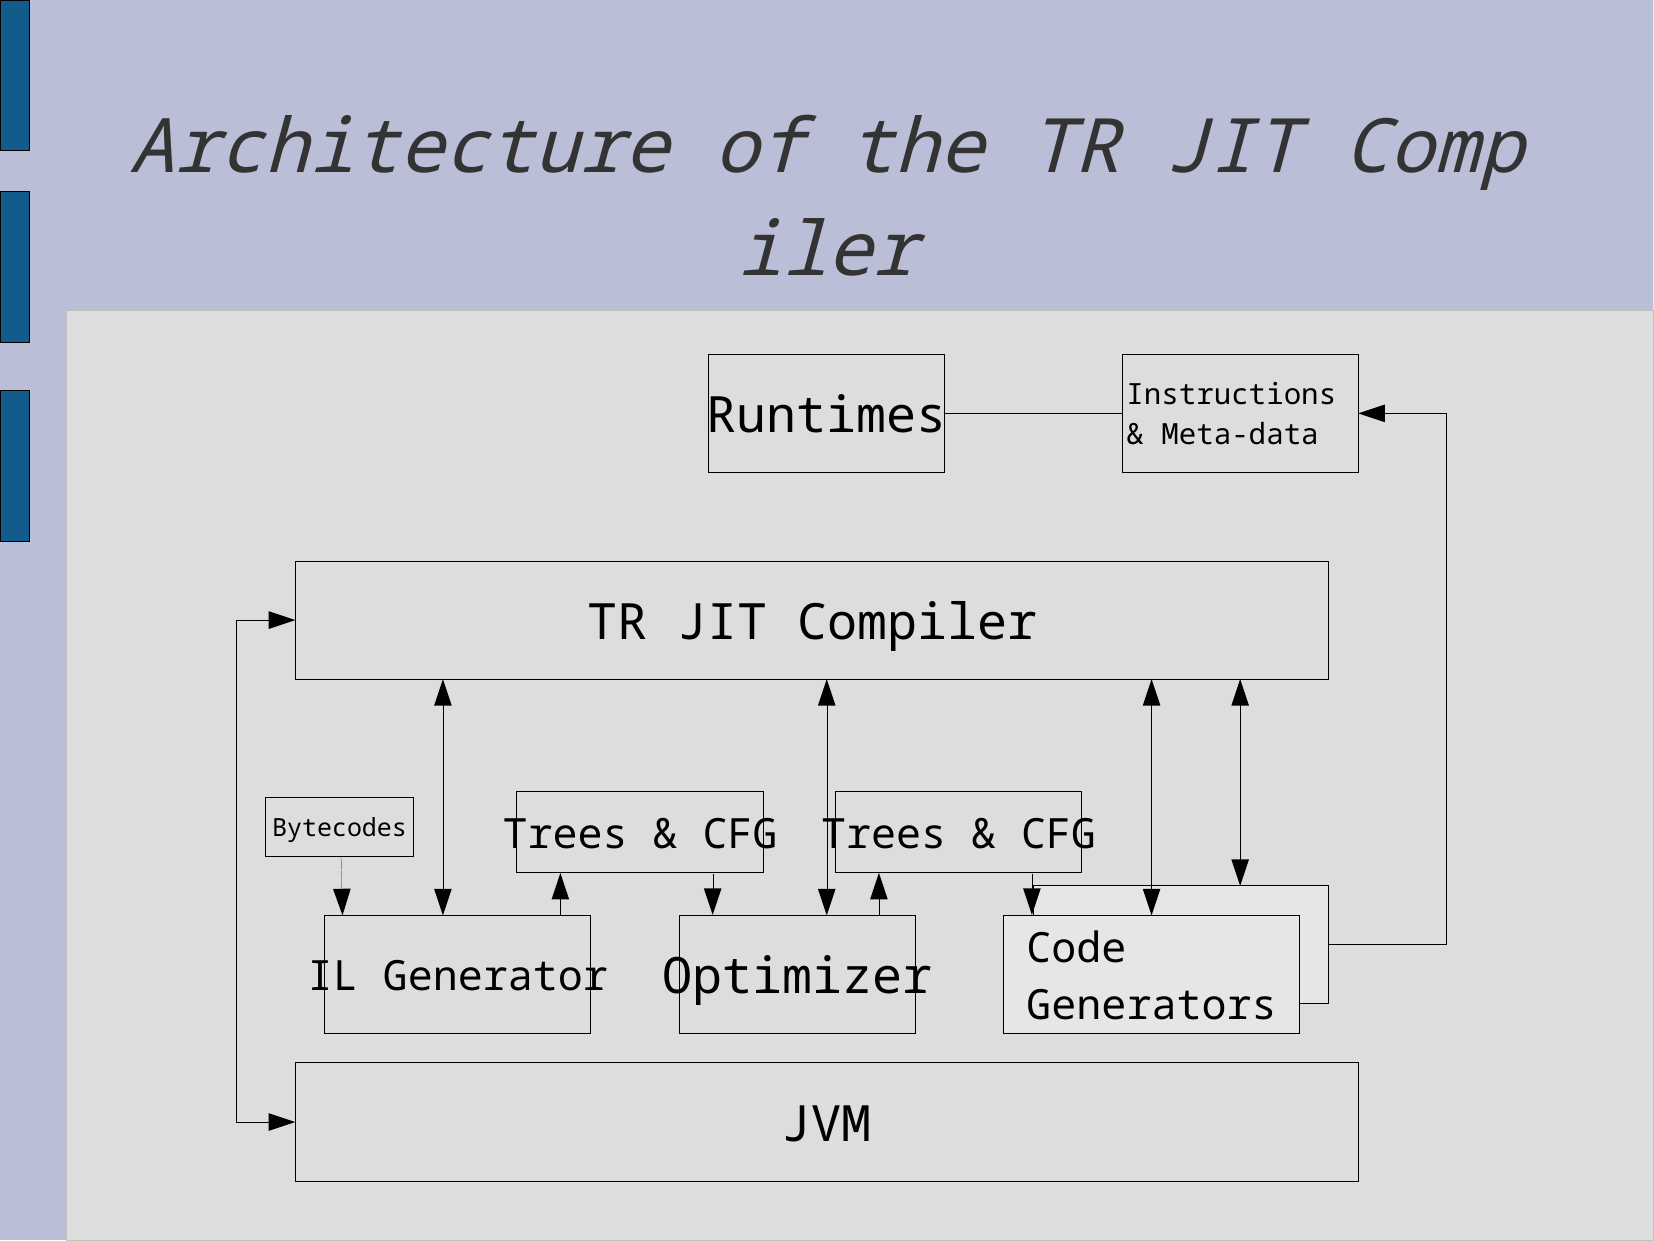

# Architecture of the TR JIT Compiler
Runtimes
Instructions
& Meta-data
TR JIT Compiler
Trees & CFG
Trees & CFG
Bytecodes
IL Generator
Optimizer
Code
Generators
JVM